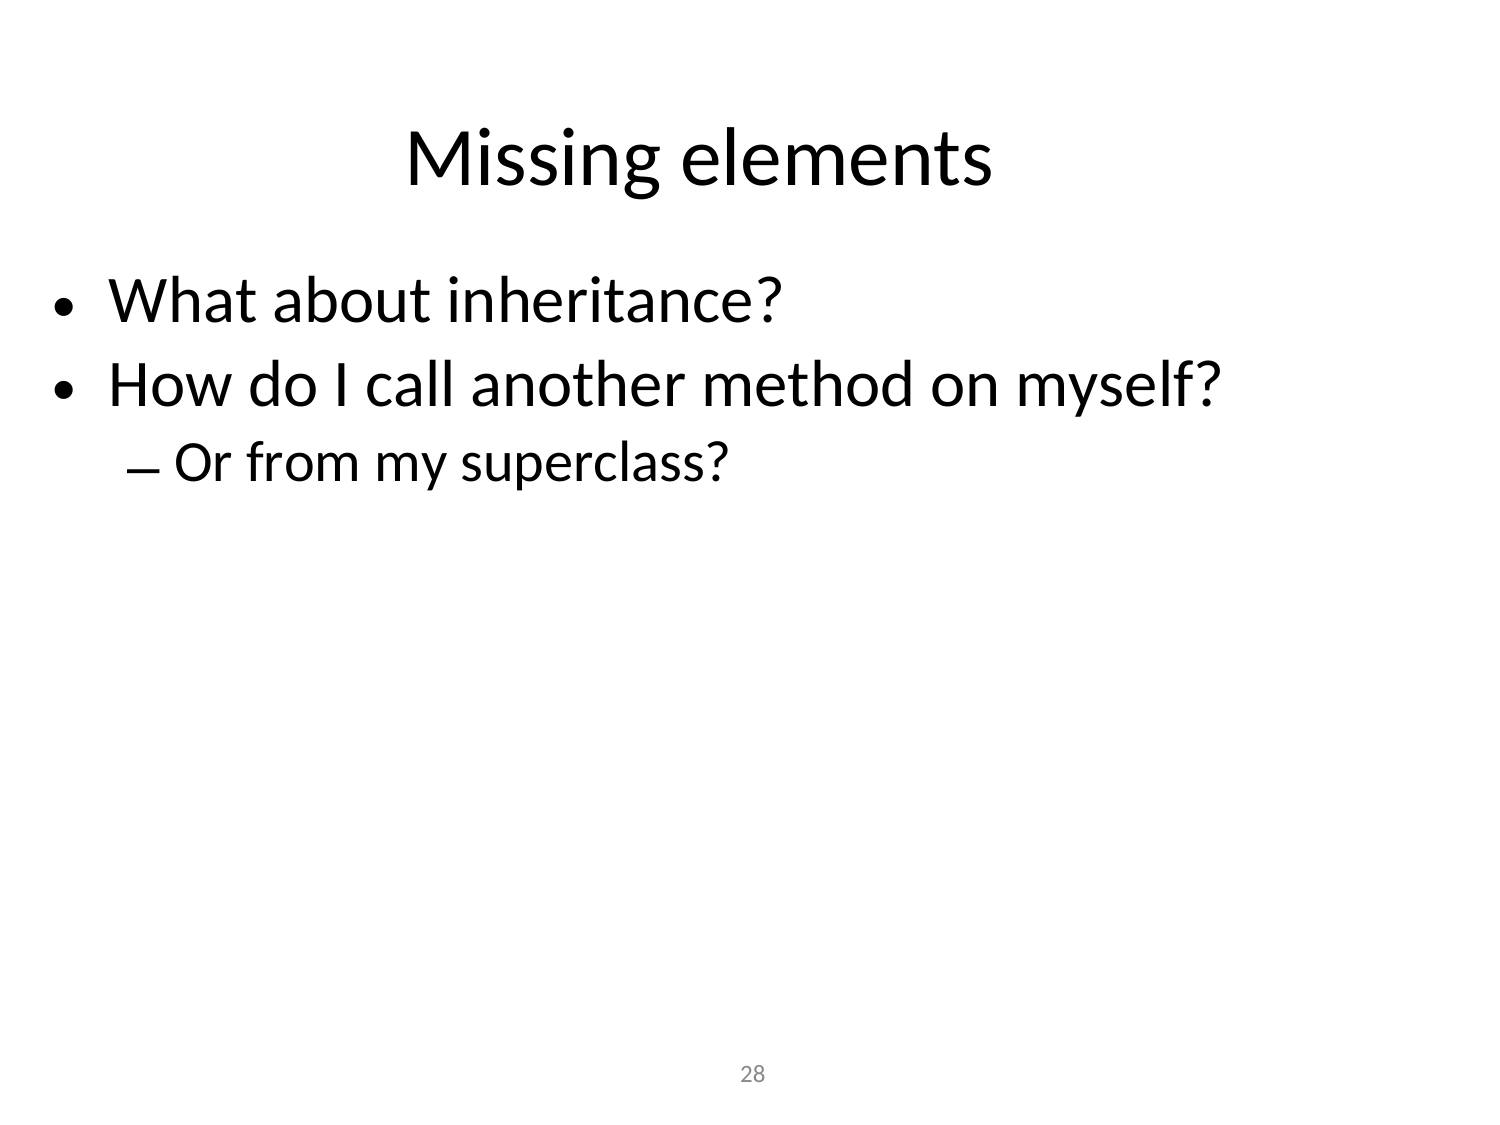

# Missing elements
What about inheritance?
How do I call another method on myself?
Or from my superclass?